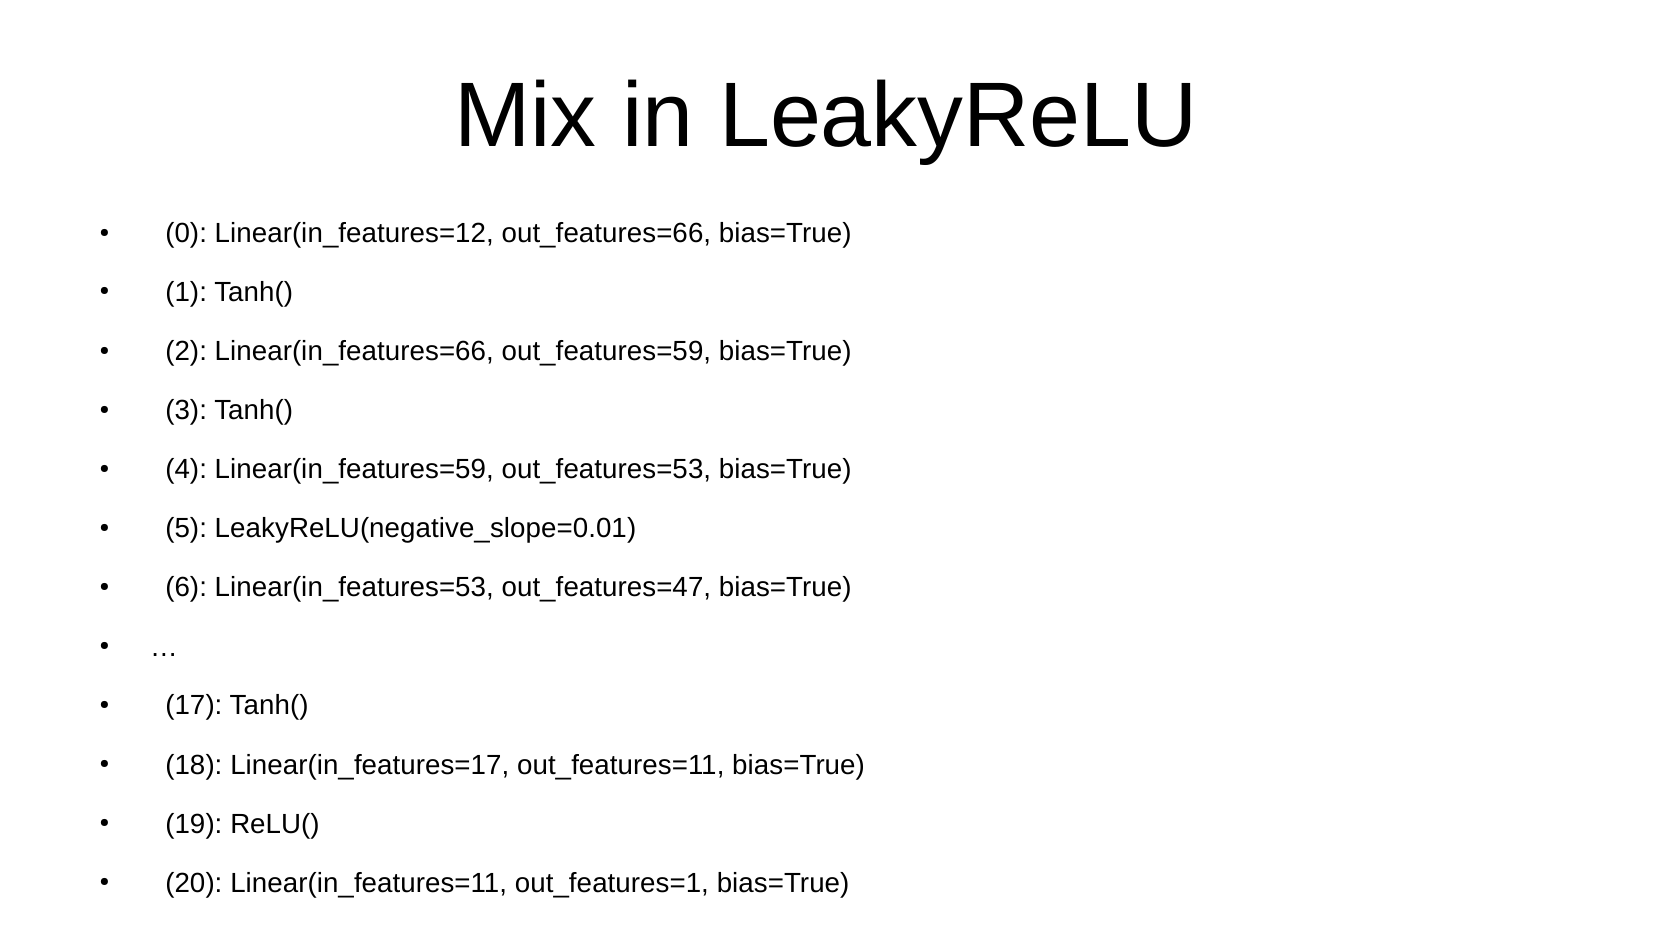

# Mix in LeakyReLU
 (0): Linear(in_features=12, out_features=66, bias=True)
 (1): Tanh()
 (2): Linear(in_features=66, out_features=59, bias=True)
 (3): Tanh()
 (4): Linear(in_features=59, out_features=53, bias=True)
 (5): LeakyReLU(negative_slope=0.01)
 (6): Linear(in_features=53, out_features=47, bias=True)
…
 (17): Tanh()
 (18): Linear(in_features=17, out_features=11, bias=True)
 (19): ReLU()
 (20): Linear(in_features=11, out_features=1, bias=True)